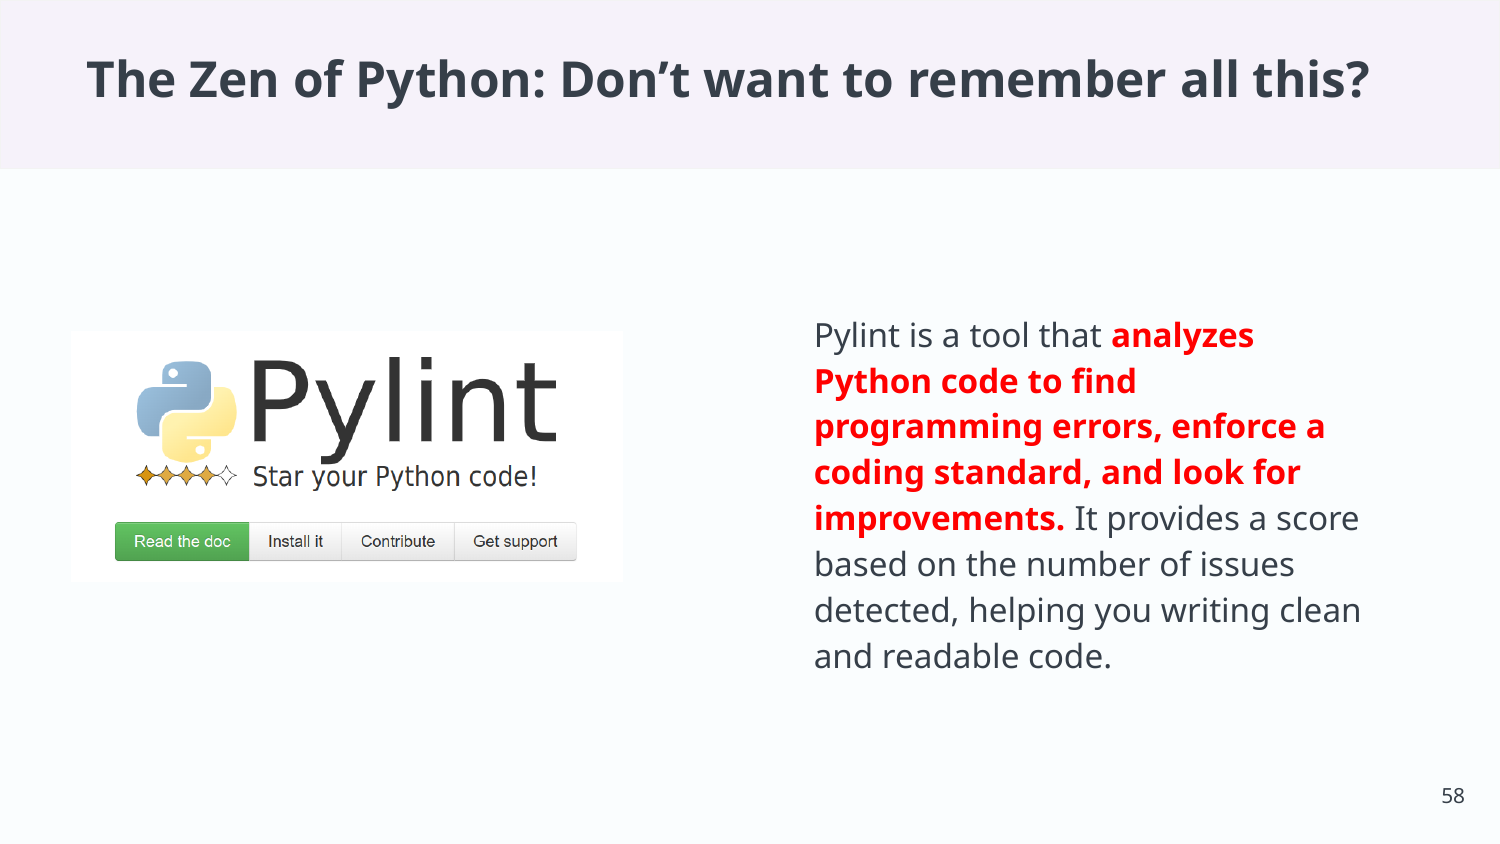

# The Zen of Python: Don’t want to remember all this?
Pylint is a tool that analyzes Python code to find programming errors, enforce a coding standard, and look for improvements. It provides a score based on the number of issues detected, helping you writing clean and readable code.